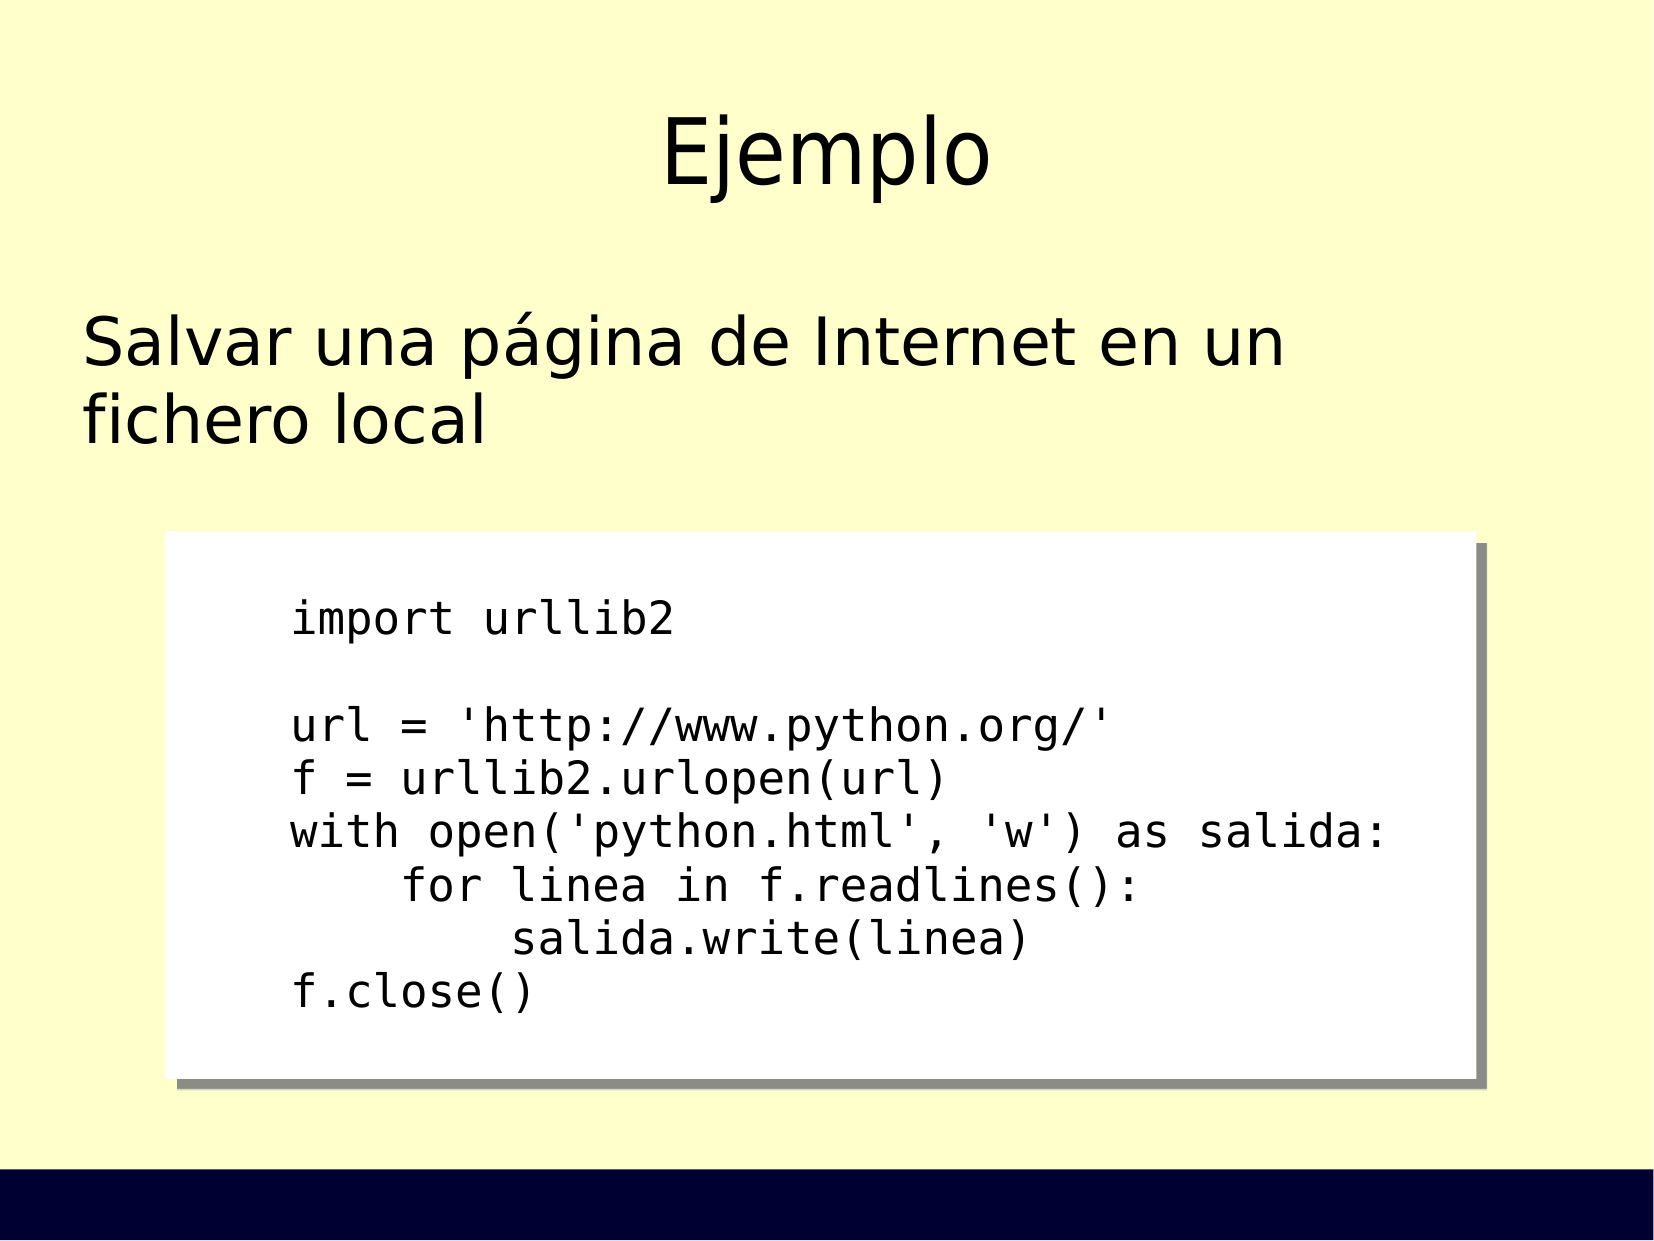

# Ejemplo
Salvar una página de Internet en un fichero local
 import urllib2
 url = 'http://www.python.org/'
 f = urllib2.urlopen(url)
 with open('python.html', 'w') as salida:
 for linea in f.readlines():
 salida.write(linea)
 f.close()